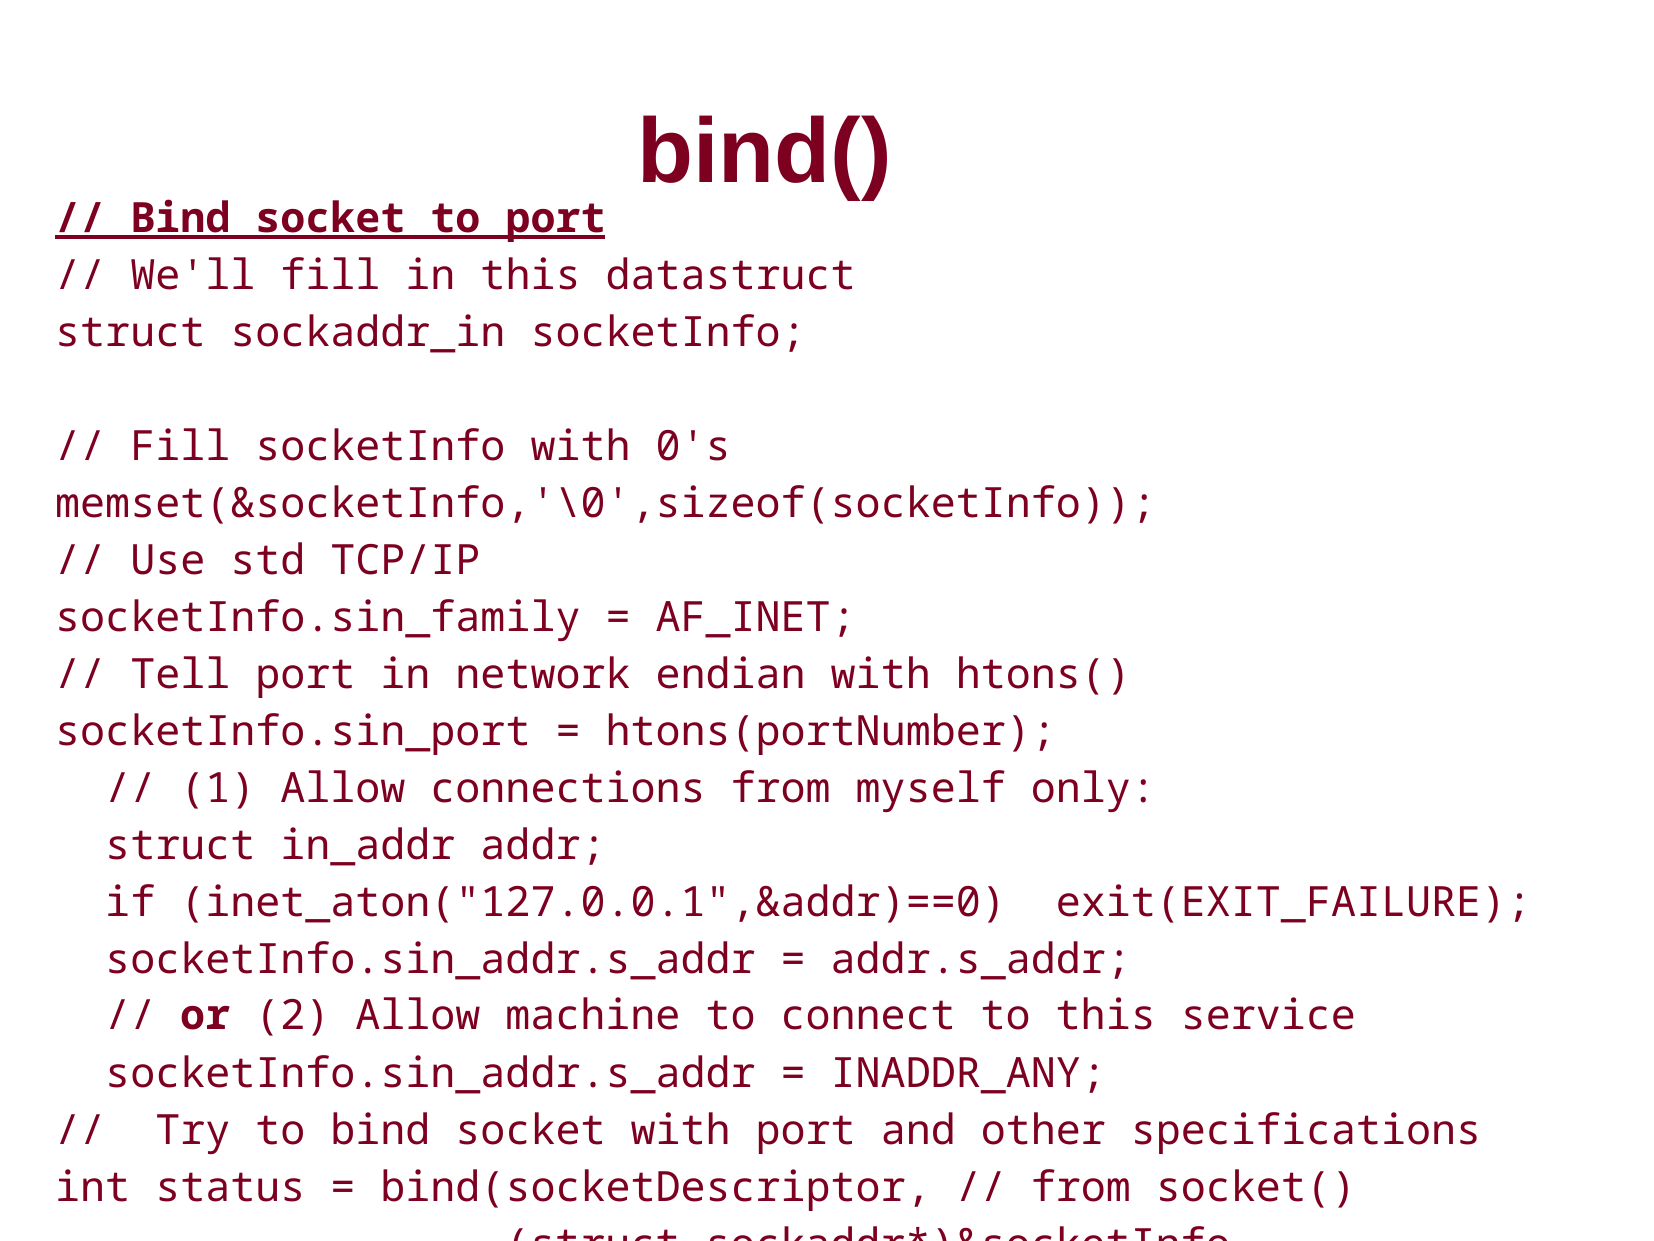

# bind()
// Bind socket to port
// We'll fill in this datastruct
struct sockaddr_in socketInfo;
// Fill socketInfo with 0's
memset(&socketInfo,'\0',sizeof(socketInfo));
// Use std TCP/IP
socketInfo.sin_family = AF_INET;
// Tell port in network endian with htons()
socketInfo.sin_port = htons(portNumber);
 // (1) Allow connections from myself only:
 struct in_addr addr;
 if (inet_aton("127.0.0.1",&addr)==0) exit(EXIT_FAILURE);
 socketInfo.sin_addr.s_addr = addr.s_addr;
 // or (2) Allow machine to connect to this service
 socketInfo.sin_addr.s_addr = INADDR_ANY;
// Try to bind socket with port and other specifications
int status = bind(socketDescriptor, // from socket()
 (struct sockaddr*)&socketInfo,
 sizeof(socketInfo));
status == -1 on error